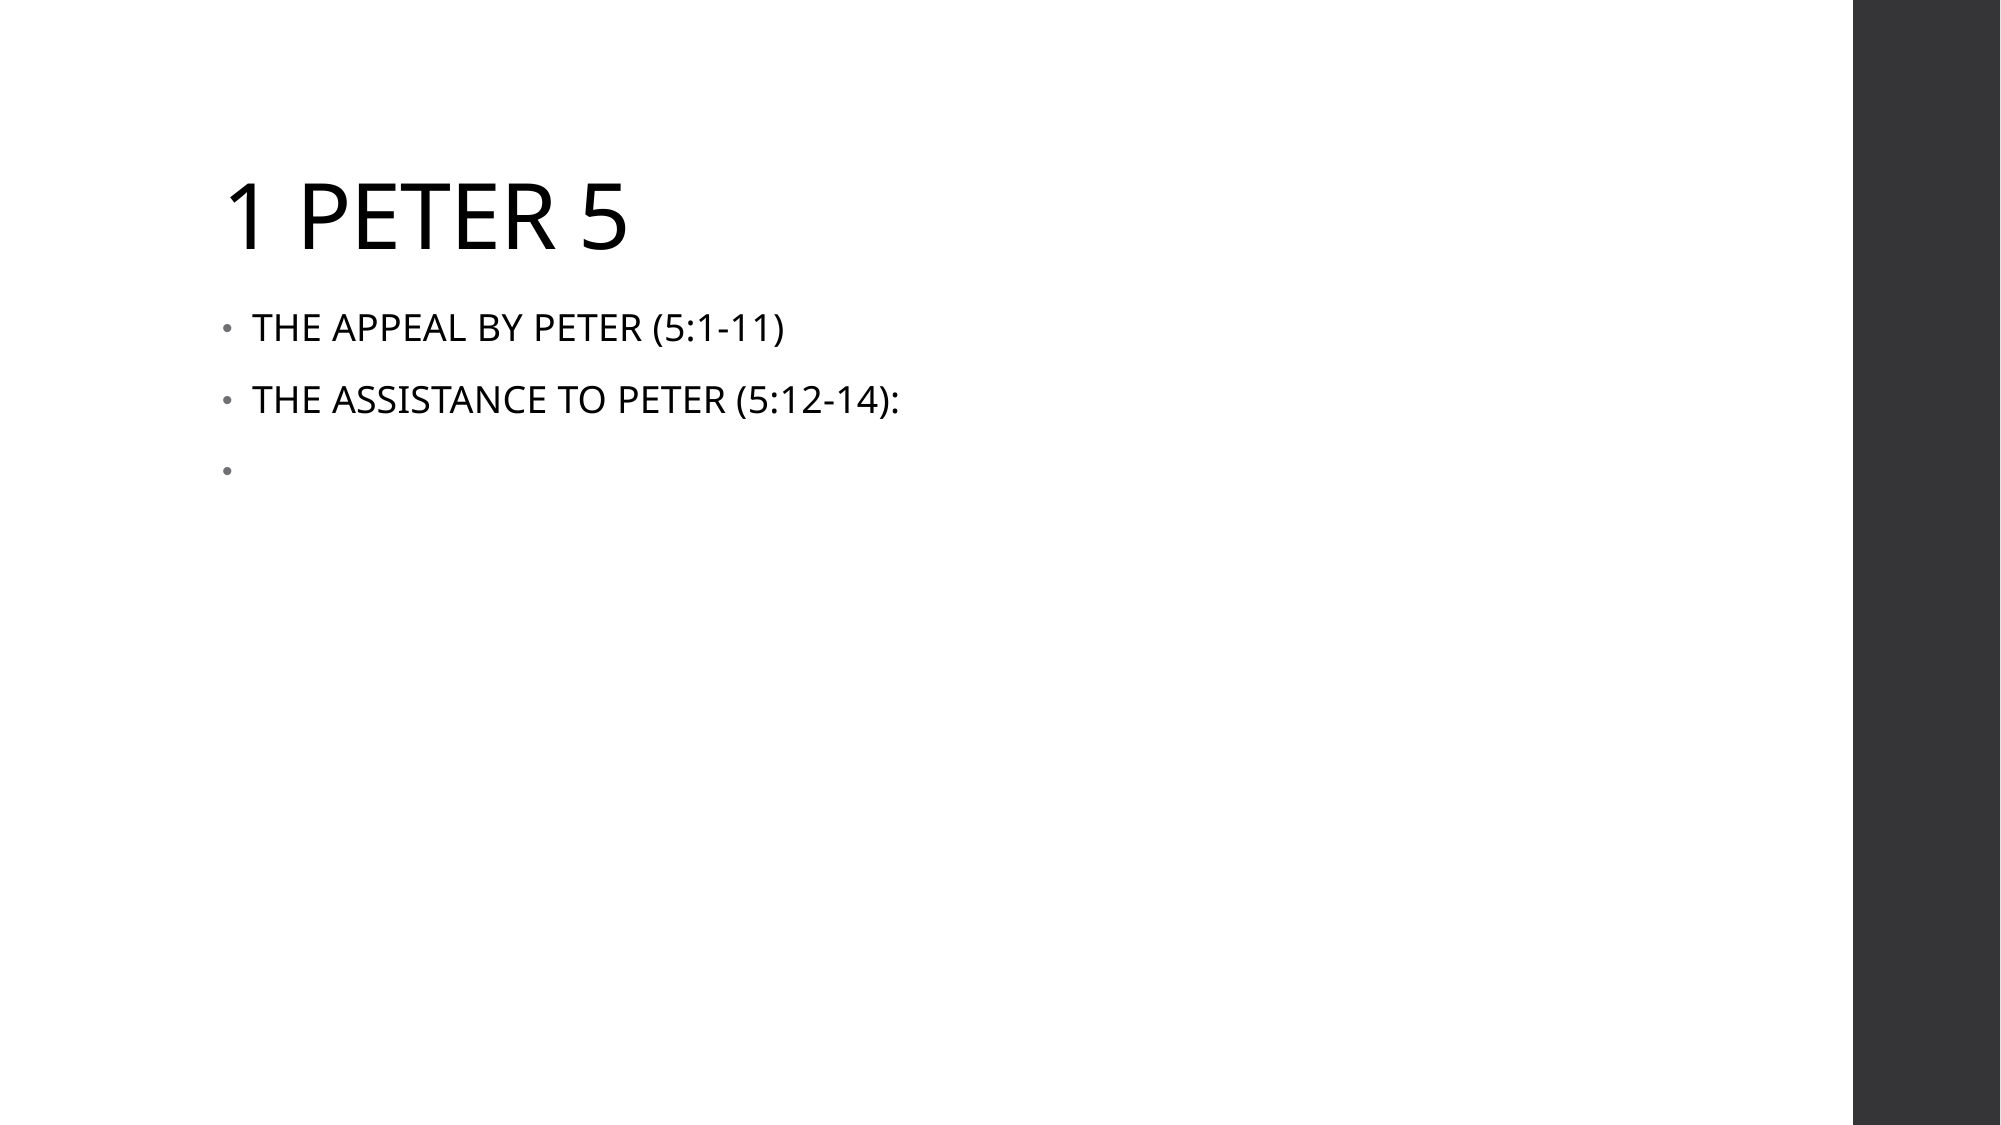

# 1 PETER 5
THE APPEAL BY PETER (5:1-11)
THE ASSISTANCE TO PETER (5:12-14):